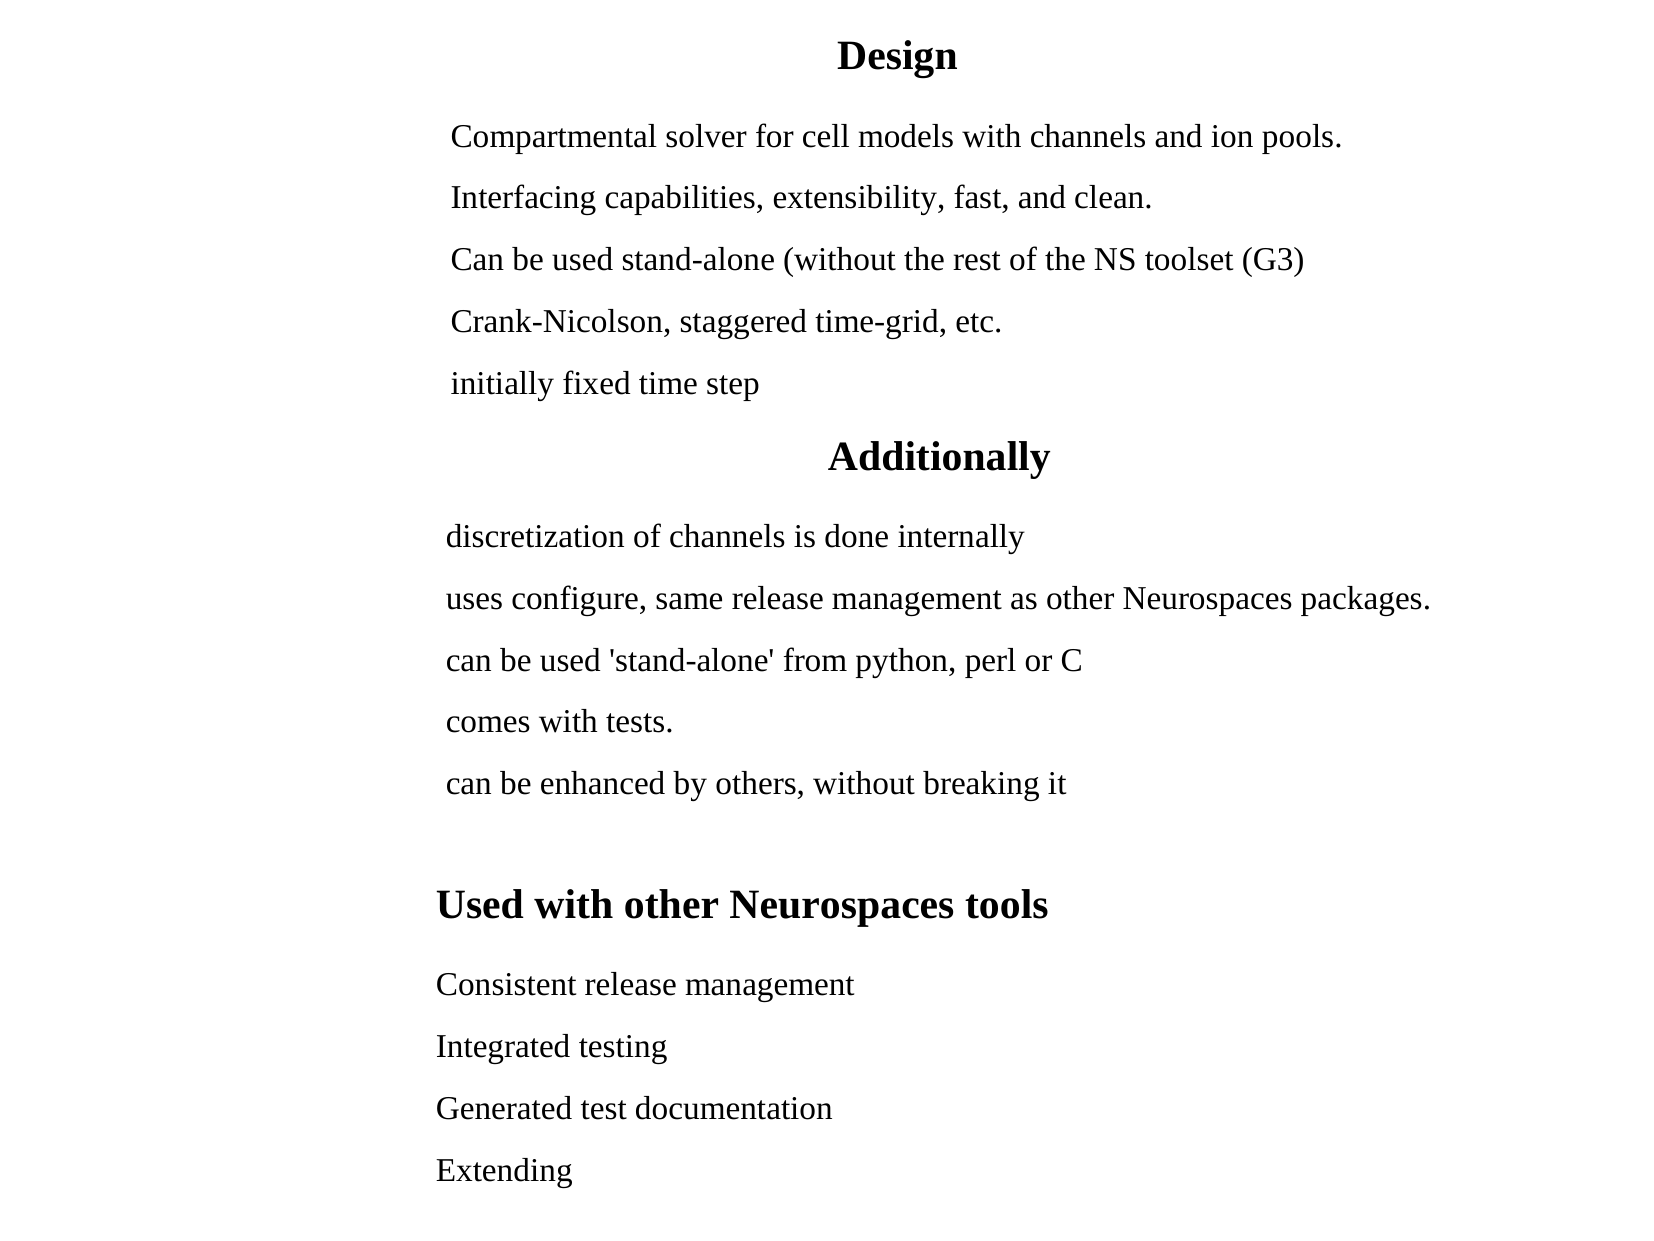

Design
Compartmental solver for cell models with channels and ion pools.
Interfacing capabilities, extensibility, fast, and clean.
Can be used stand-alone (without the rest of the NS toolset (G3)
Crank-Nicolson, staggered time-grid, etc.
initially fixed time step
Additionally
discretization of channels is done internally
uses configure, same release management as other Neurospaces packages.
can be used 'stand-alone' from python, perl or C
comes with tests.
can be enhanced by others, without breaking it
Used with other Neurospaces tools
Consistent release management
Integrated testing
Generated test documentation
Extending